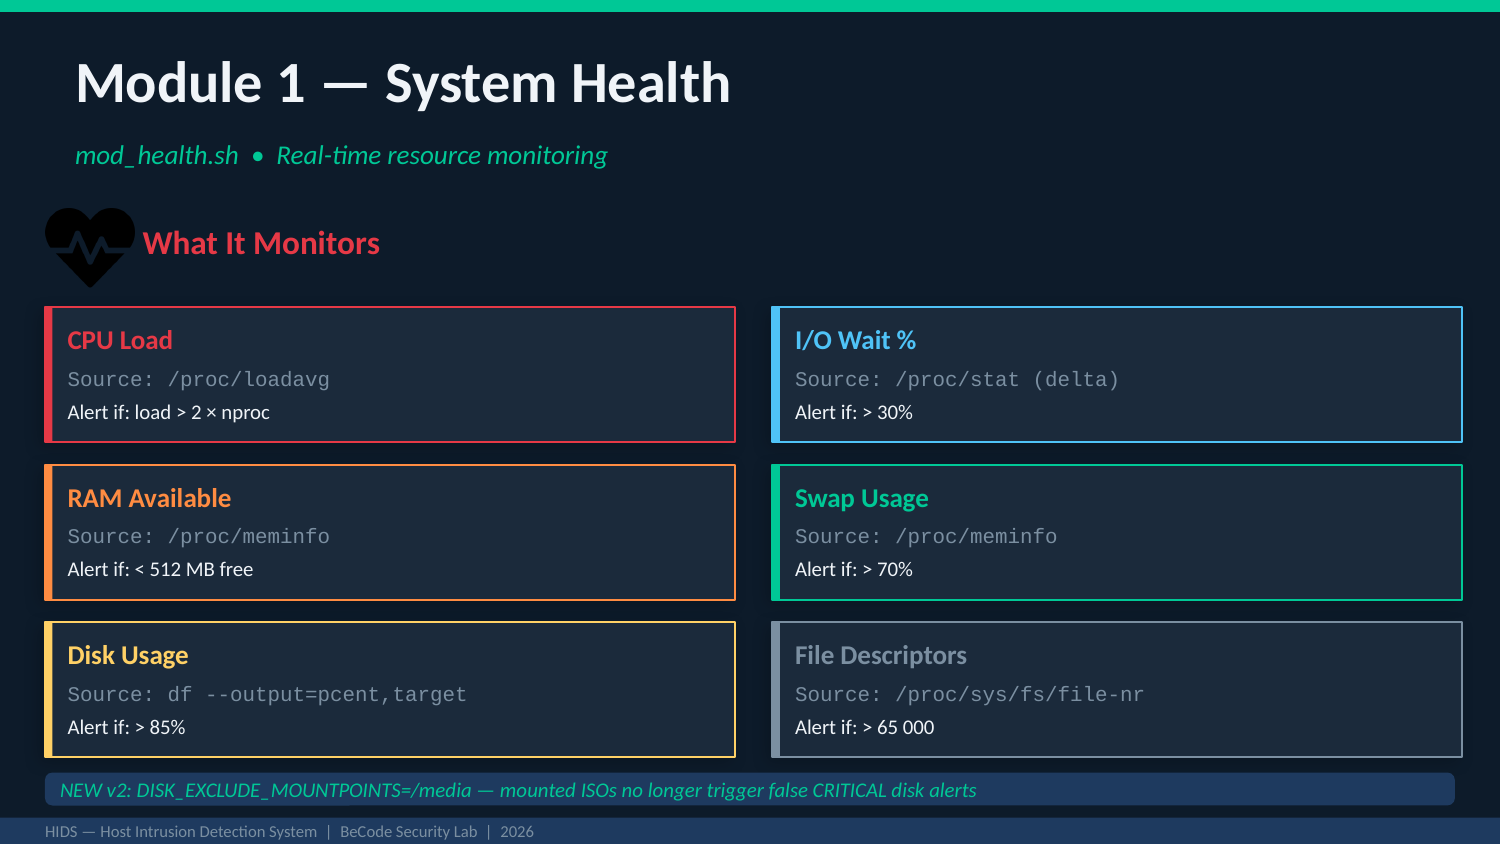

Module 1 — System Health
mod_health.sh • Real-time resource monitoring
What It Monitors
CPU Load
I/O Wait %
Source: /proc/loadavg
Source: /proc/stat (delta)
Alert if: load > 2 × nproc
Alert if: > 30%
RAM Available
Swap Usage
Source: /proc/meminfo
Source: /proc/meminfo
Alert if: < 512 MB free
Alert if: > 70%
Disk Usage
File Descriptors
Source: df --output=pcent,target
Source: /proc/sys/fs/file-nr
Alert if: > 85%
Alert if: > 65 000
NEW v2: DISK_EXCLUDE_MOUNTPOINTS=/media — mounted ISOs no longer trigger false CRITICAL disk alerts
HIDS — Host Intrusion Detection System | BeCode Security Lab | 2026